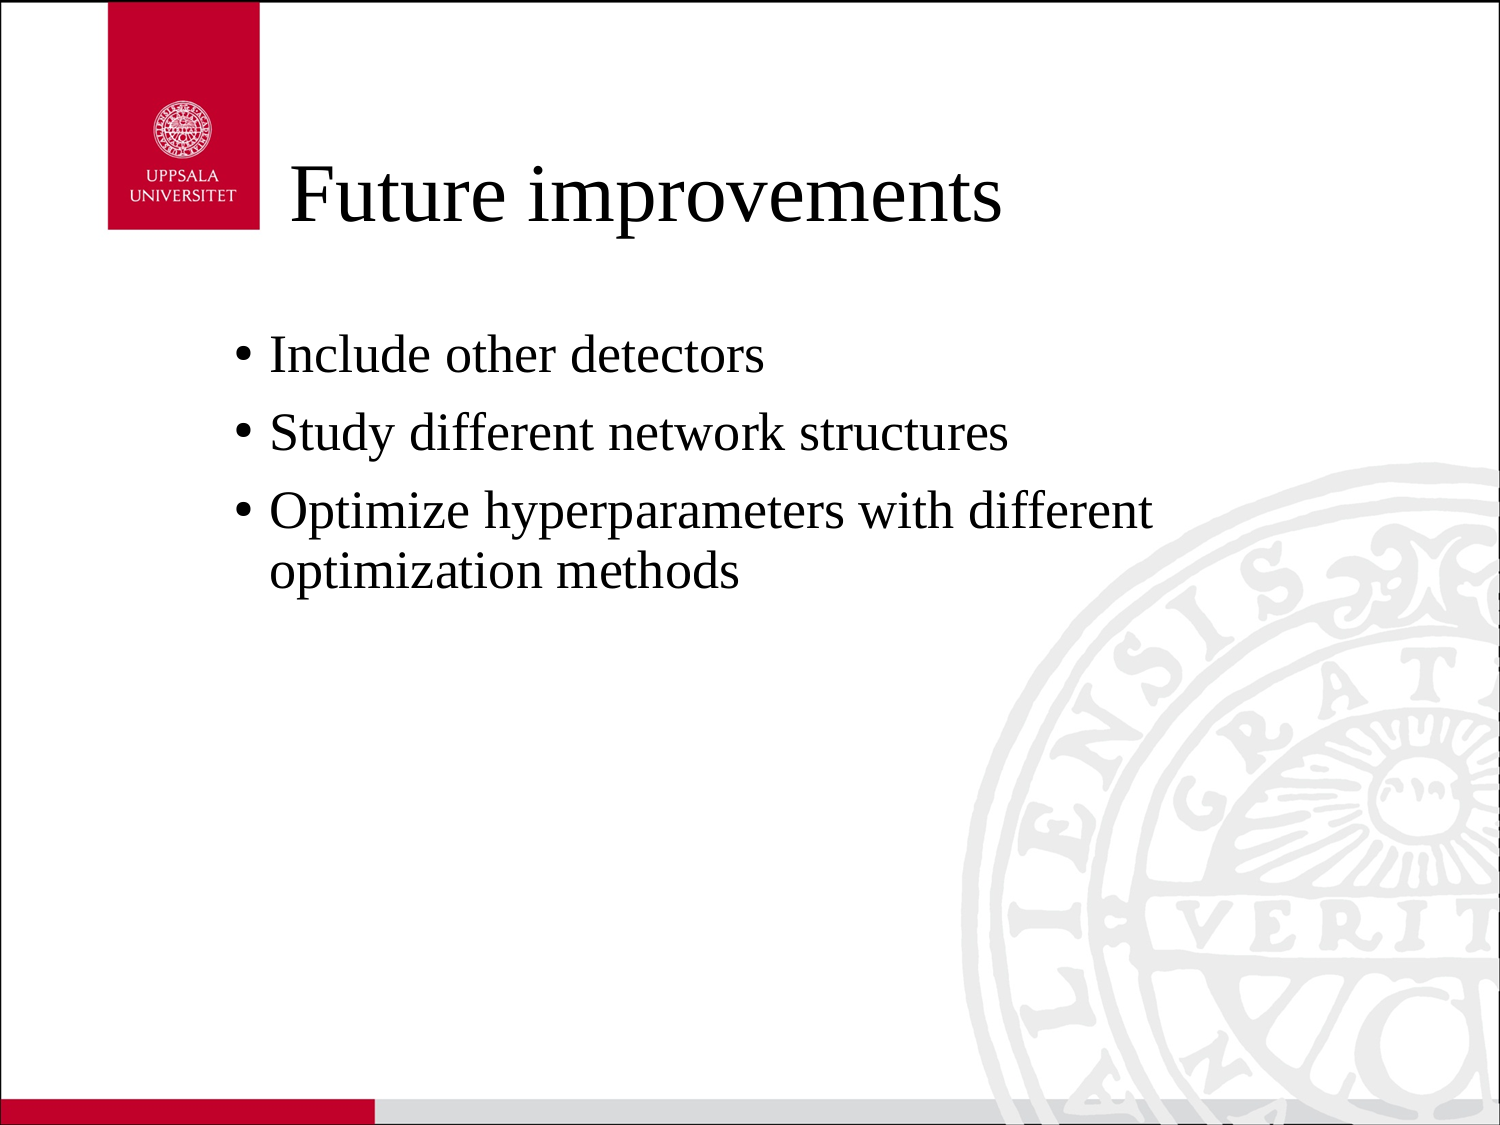

# Future improvements
Include other detectors
Study different network structures
Optimize hyperparameters with different optimization methods